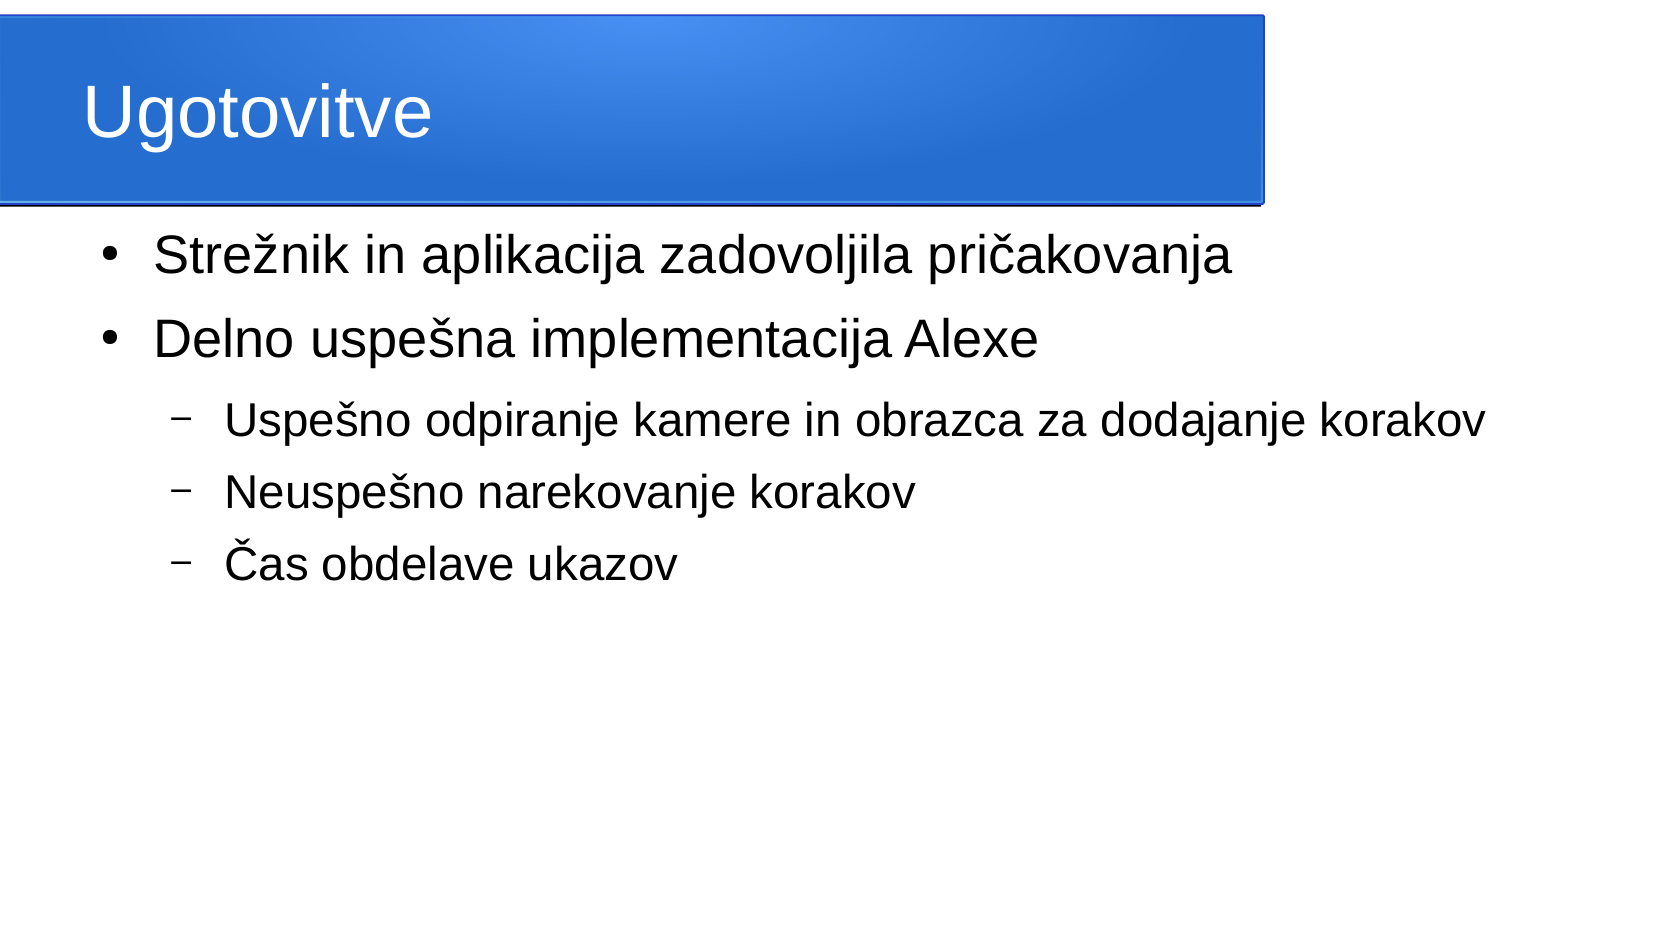

# Ugotovitve
Strežnik in aplikacija zadovoljila pričakovanja
Delno uspešna implementacija Alexe
Uspešno odpiranje kamere in obrazca za dodajanje korakov
Neuspešno narekovanje korakov
Čas obdelave ukazov